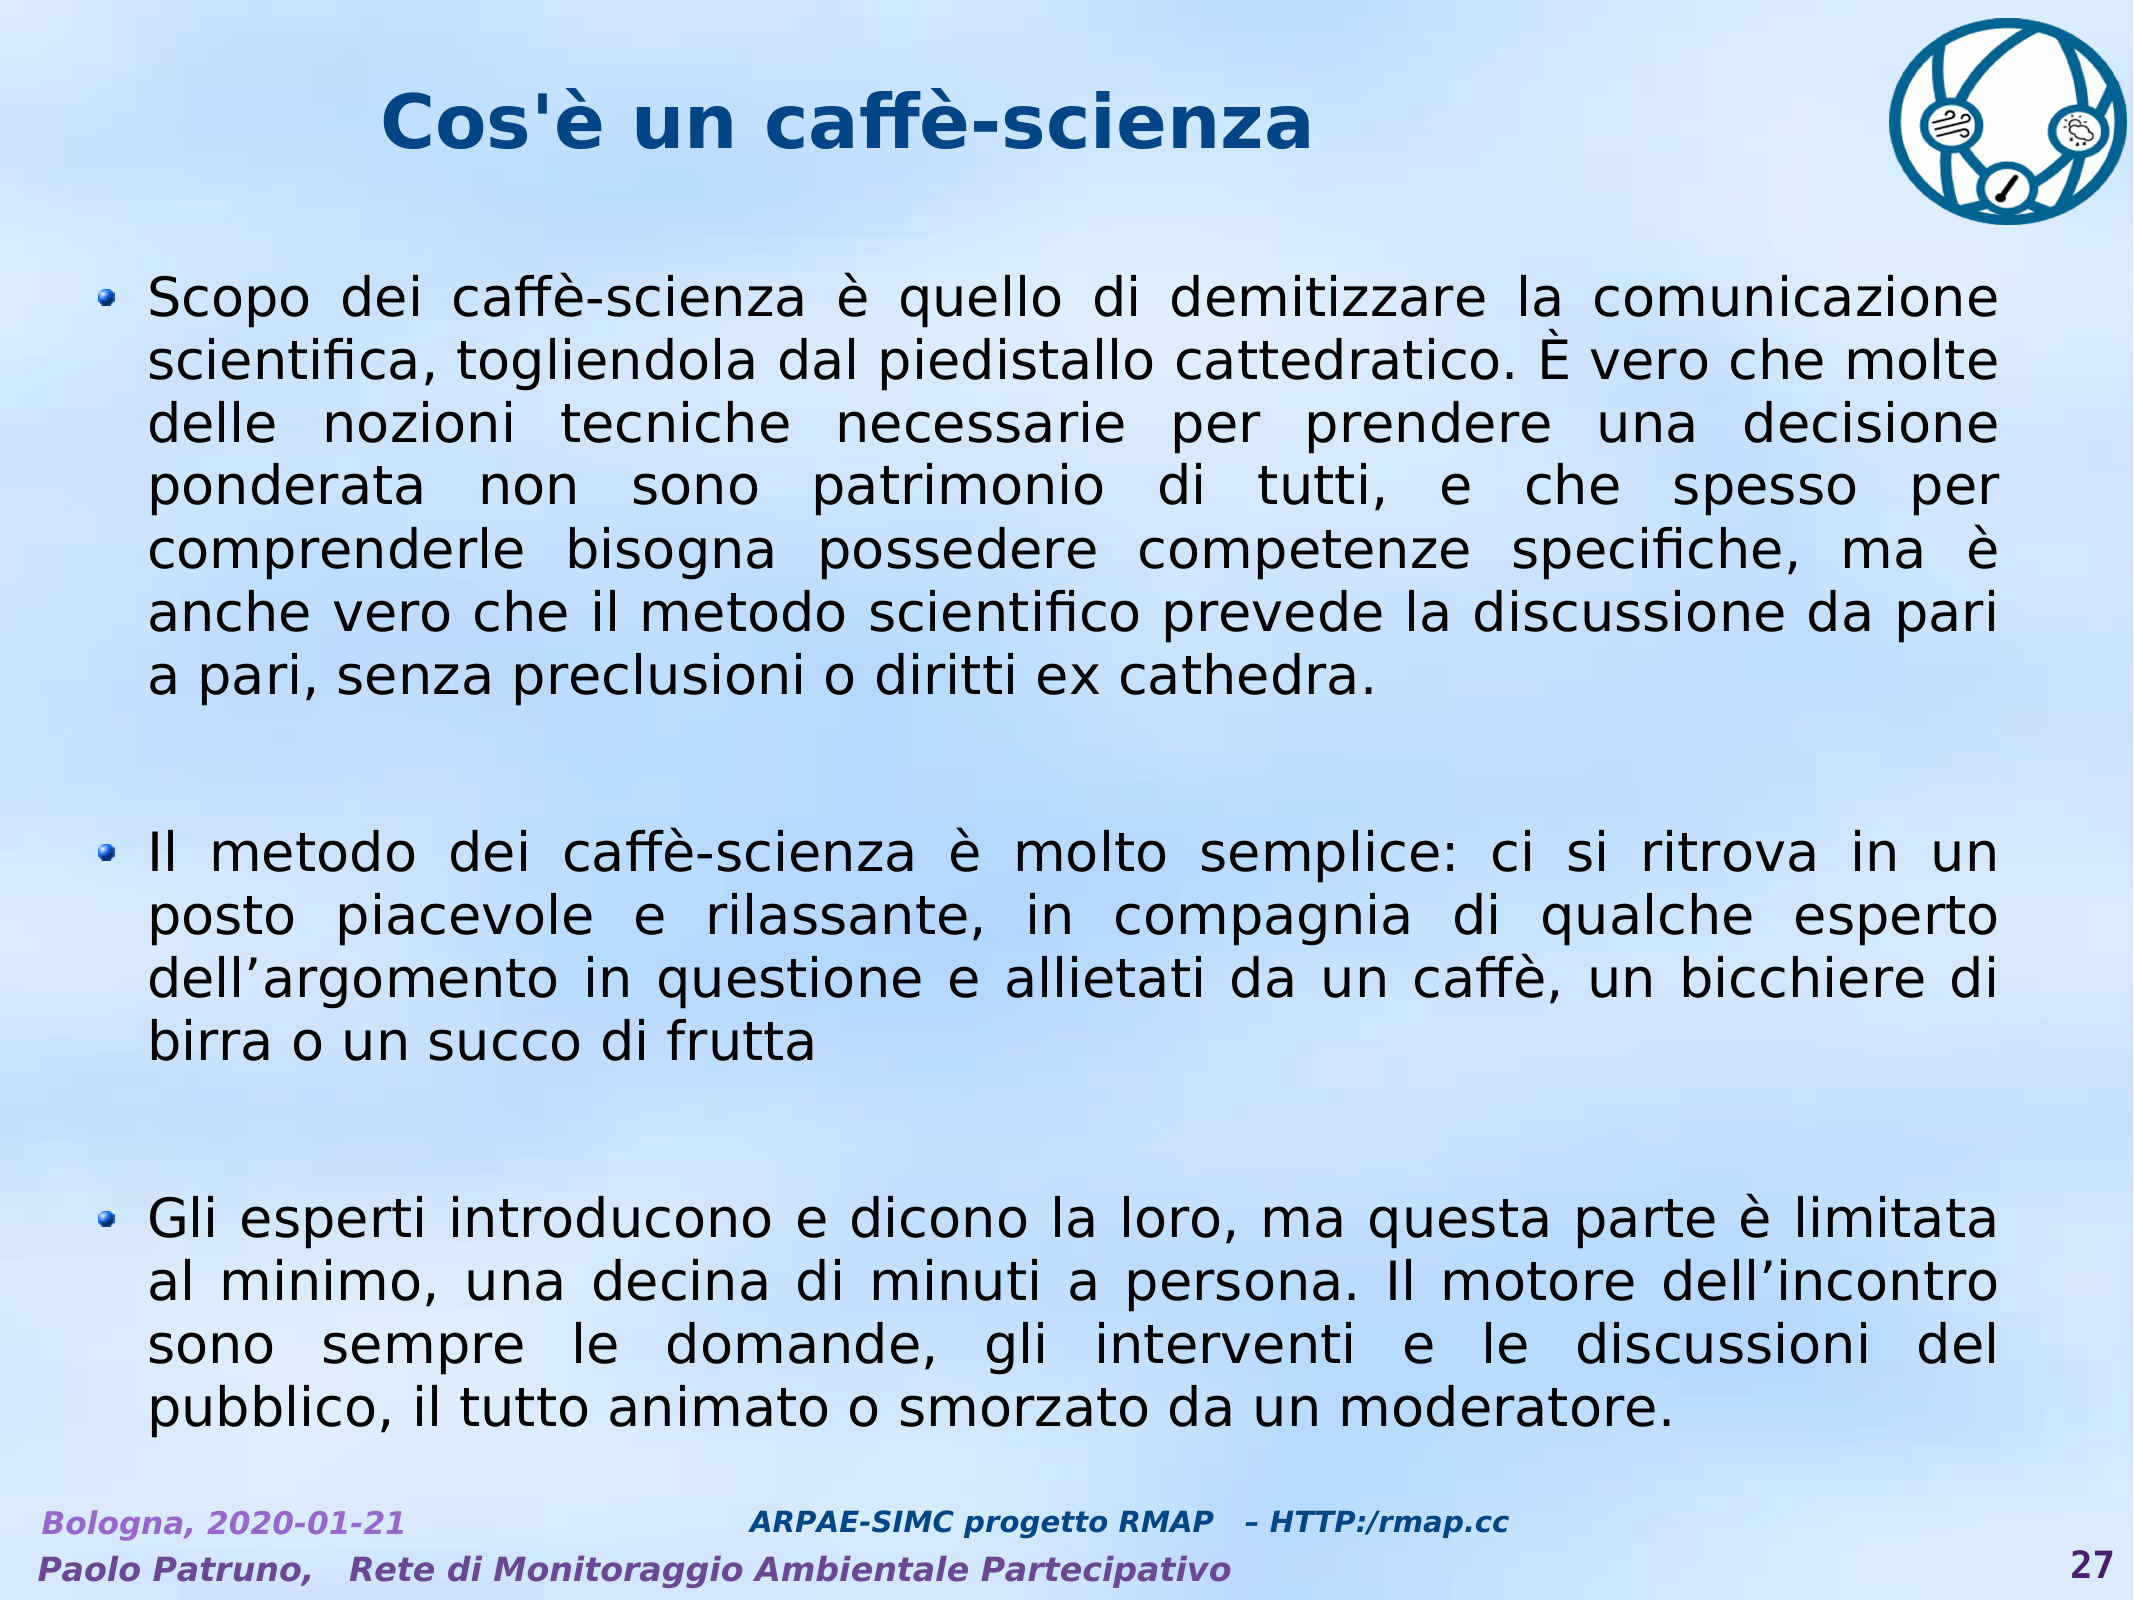

# Cos'è un caffè-scienza
Scopo dei caffè-scienza è quello di demitizzare la comunicazione scientifica, togliendola dal piedistallo cattedratico. È vero che molte delle nozioni tecniche necessarie per prendere una decisione ponderata non sono patrimonio di tutti, e che spesso per comprenderle bisogna possedere competenze specifiche, ma è anche vero che il metodo scientifico prevede la discussione da pari a pari, senza preclusioni o diritti ex cathedra.
Il metodo dei caffè-scienza è molto semplice: ci si ritrova in un posto piacevole e rilassante, in compagnia di qualche esperto dell’argomento in questione e allietati da un caffè, un bicchiere di birra o un succo di frutta
Gli esperti introducono e dicono la loro, ma questa parte è limitata al minimo, una decina di minuti a persona. Il motore dell’incontro sono sempre le domande, gli interventi e le discussioni del pubblico, il tutto animato o smorzato da un moderatore.